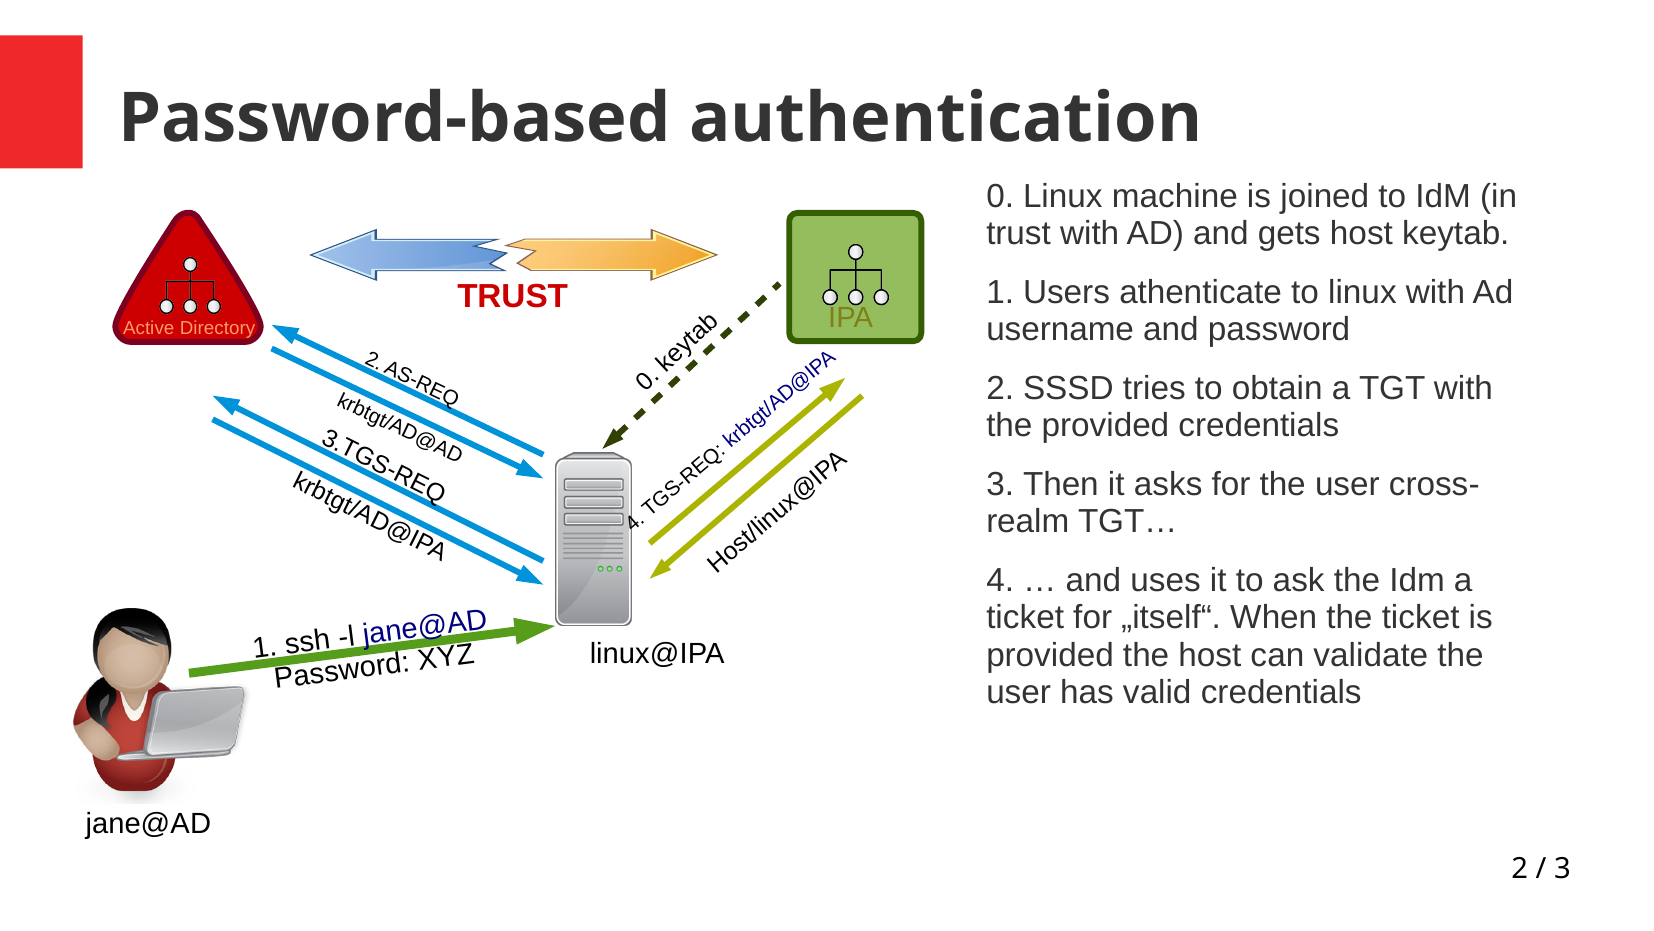

# Password-based authentication
 Linux machine is joined to IdM (in trust with AD) and gets host keytab.
 Users athenticate to linux with Ad username and password
 SSSD tries to obtain a TGT with the provided credentials
 Then it asks for the user cross-realm TGT…
 … and uses it to ask the Idm a ticket for „itself“. When the ticket is provided the host can validate the user has valid credentials
Active Directory
IPA
TRUST
0. keytab
2. AS-REQ
krbtgt/AD@AD
4. TGS-REQ: krbtgt/AD@IPA
3.TGS-REQ
Host/linux@IPA
krbtgt/AD@IPA
1. ssh -l jane@AD
Password: XYZ
linux@IPA
jane@AD
2